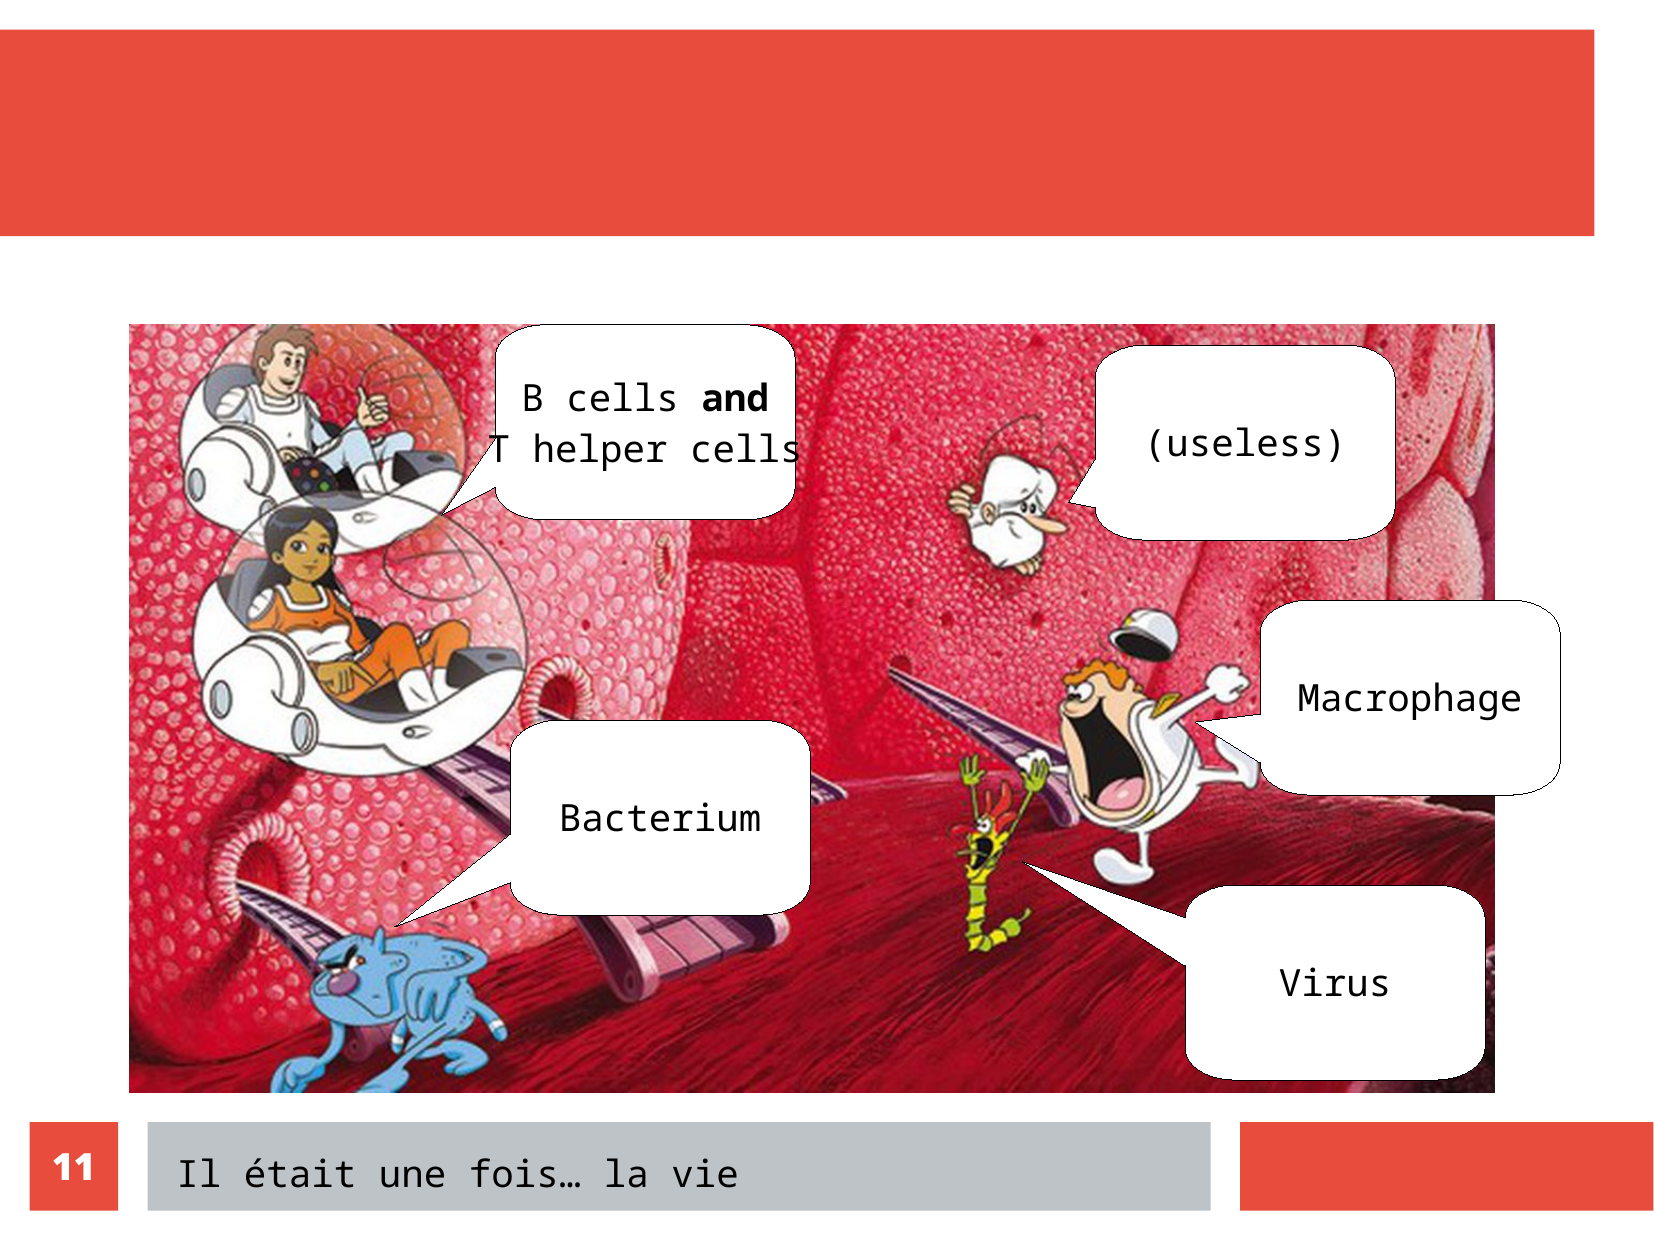

#
B cells and
T helper cells
(useless)
Macrophage
Bacterium
Virus
11
Il était une fois… la vie